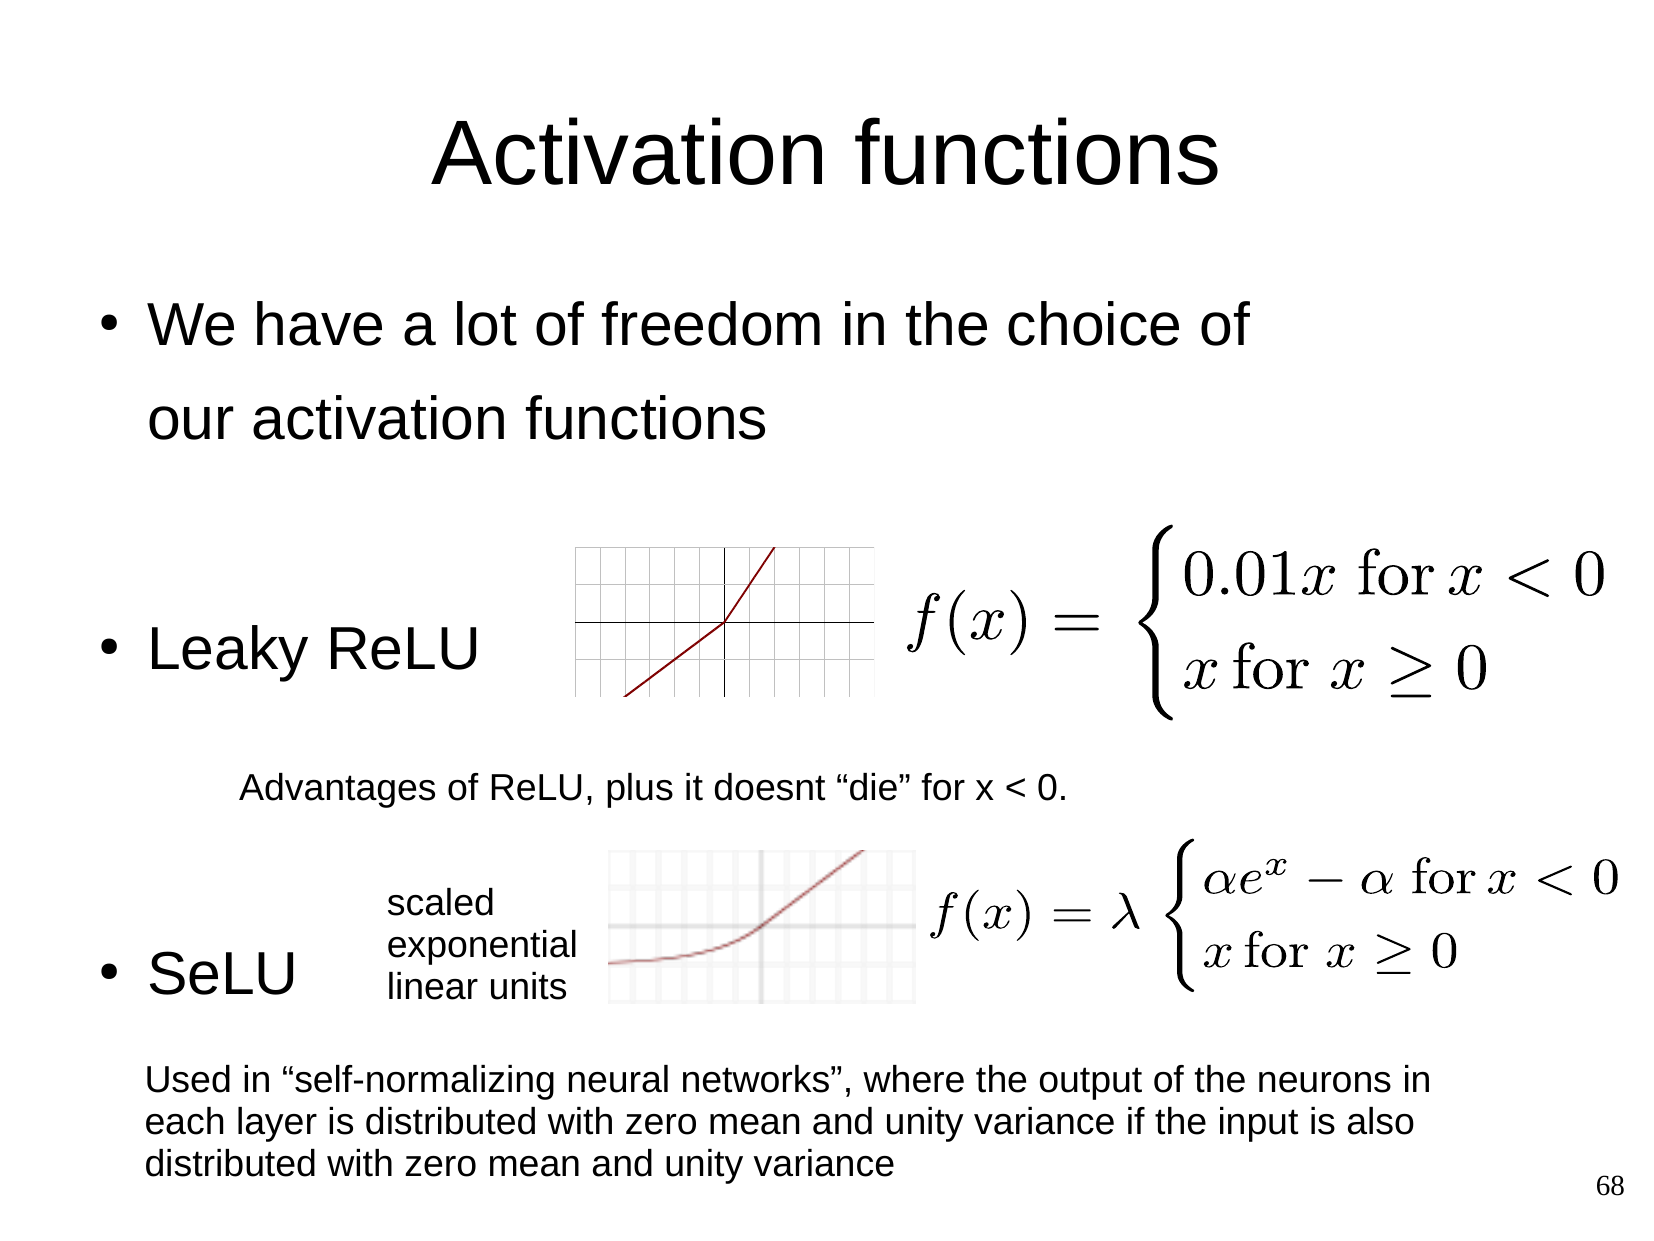

# Activation functions
We have a lot of freedom in the choice of
our activation functions
Leaky ReLU
SeLU
Advantages of ReLU, plus it doesnt “die” for x < 0.
scaled exponential linear units
Used in “self-normalizing neural networks”, where the output of the neurons in each layer is distributed with zero mean and unity variance if the input is also distributed with zero mean and unity variance
68